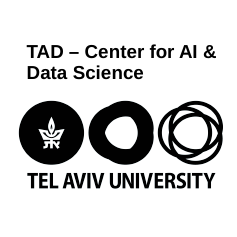

TAD – Center for AI &
Data Science